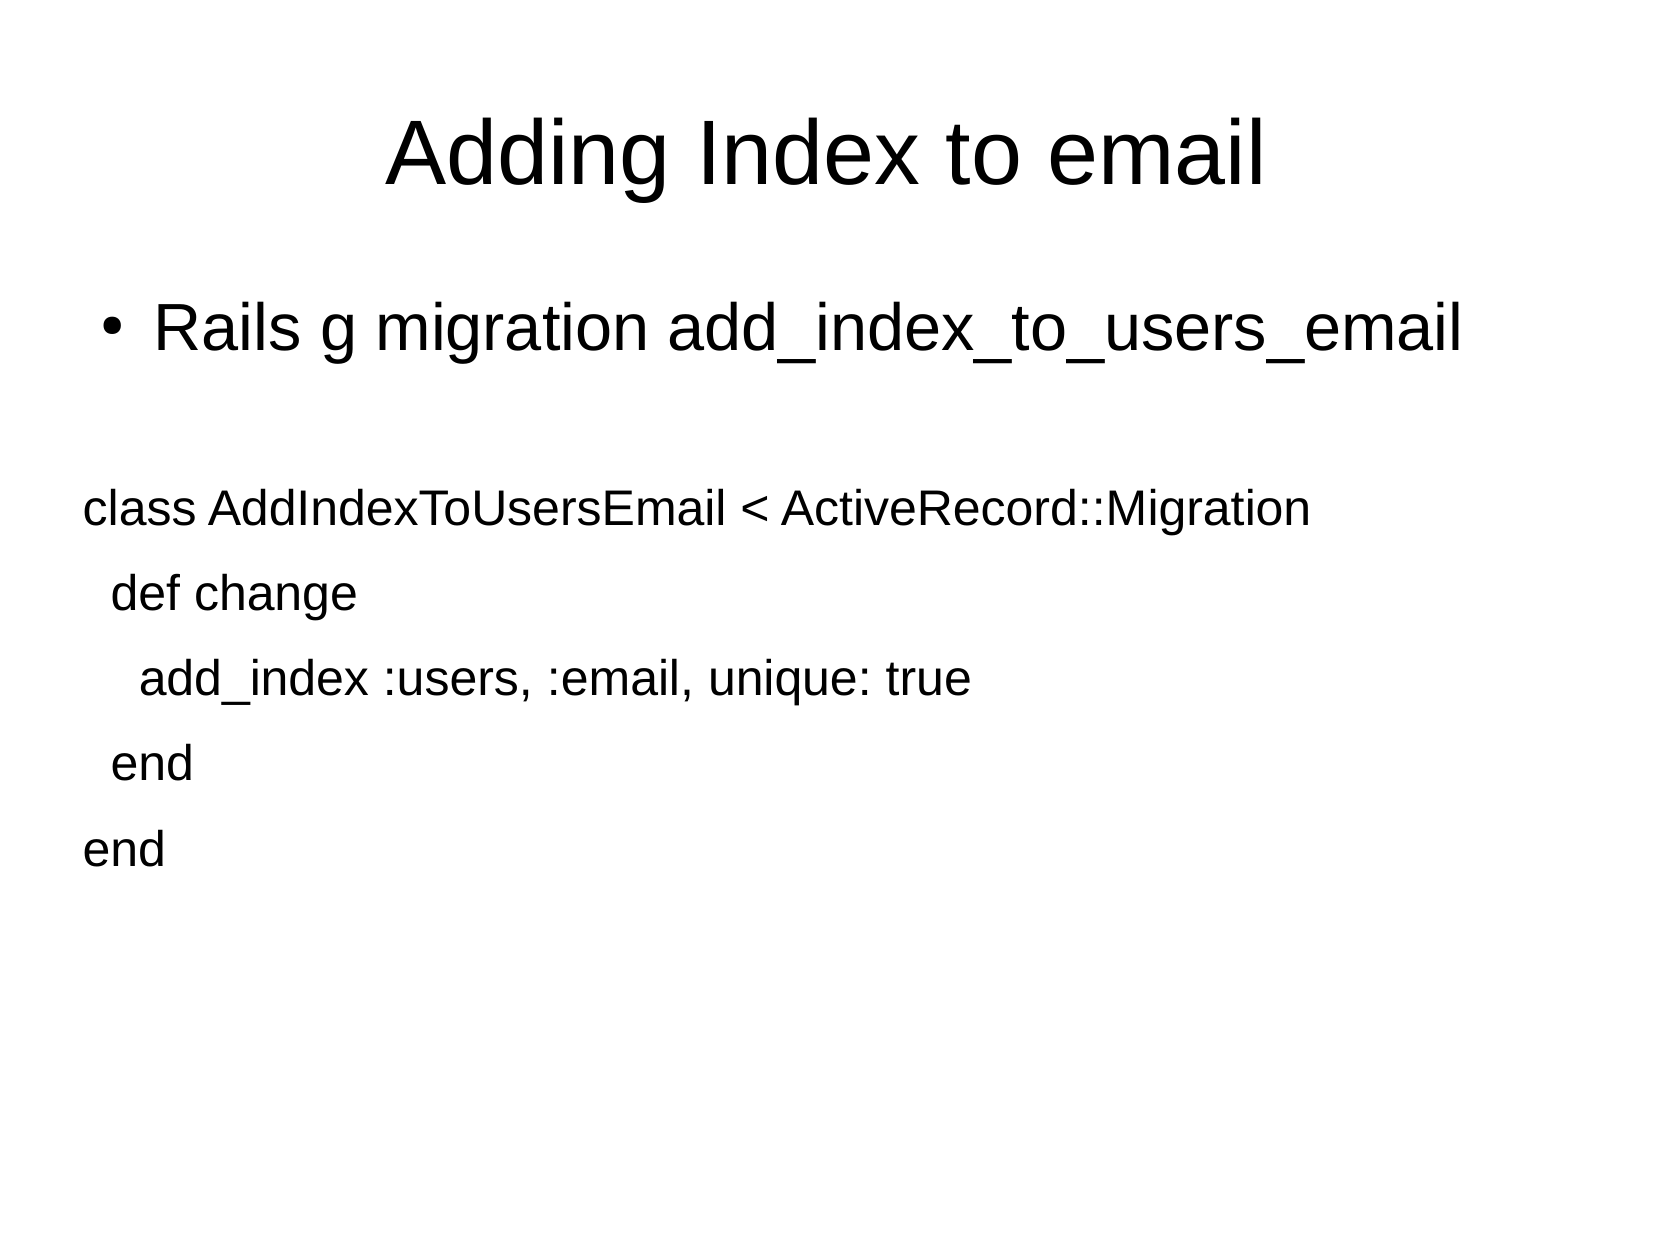

# Adding Index to email
Rails g migration add_index_to_users_email
class AddIndexToUsersEmail < ActiveRecord::Migration
 def change
 add_index :users, :email, unique: true
 end
end